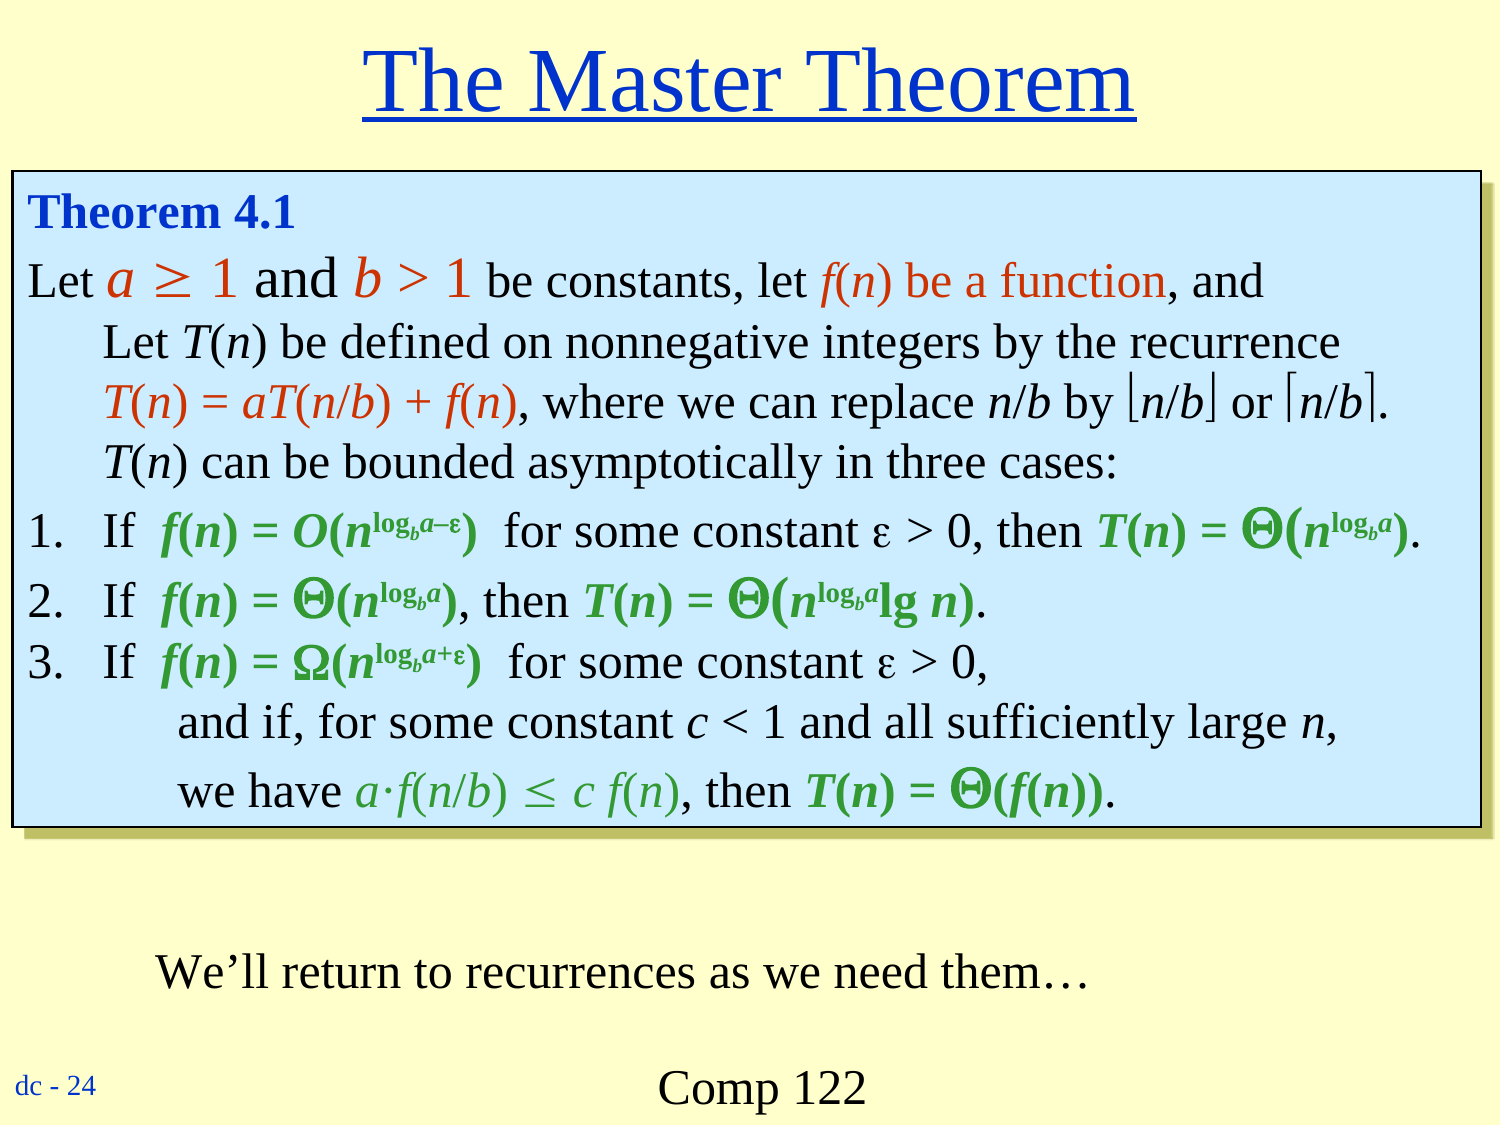

# The Master Theorem
Theorem 4.1
Let a  1 and b > 1 be constants, let f(n) be a function, and
Let T(n) be defined on nonnegative integers by the recurrence
T(n) = aT(n/b) + f(n), where we can replace n/b by n/b or n/b.
T(n) can be bounded asymptotically in three cases:
If f(n) = O(nlogba–) for some constant  > 0, then T(n) = (nlogba).
If f(n) = (nlogba), then T(n) = (nlogbalg n).
If f(n) = (nlogba+) for some constant  > 0,
	and if, for some constant c < 1 and all sufficiently large n,
	we have a·f(n/b)  c f(n), then T(n) = (f(n)).
We’ll return to recurrences as we need them…